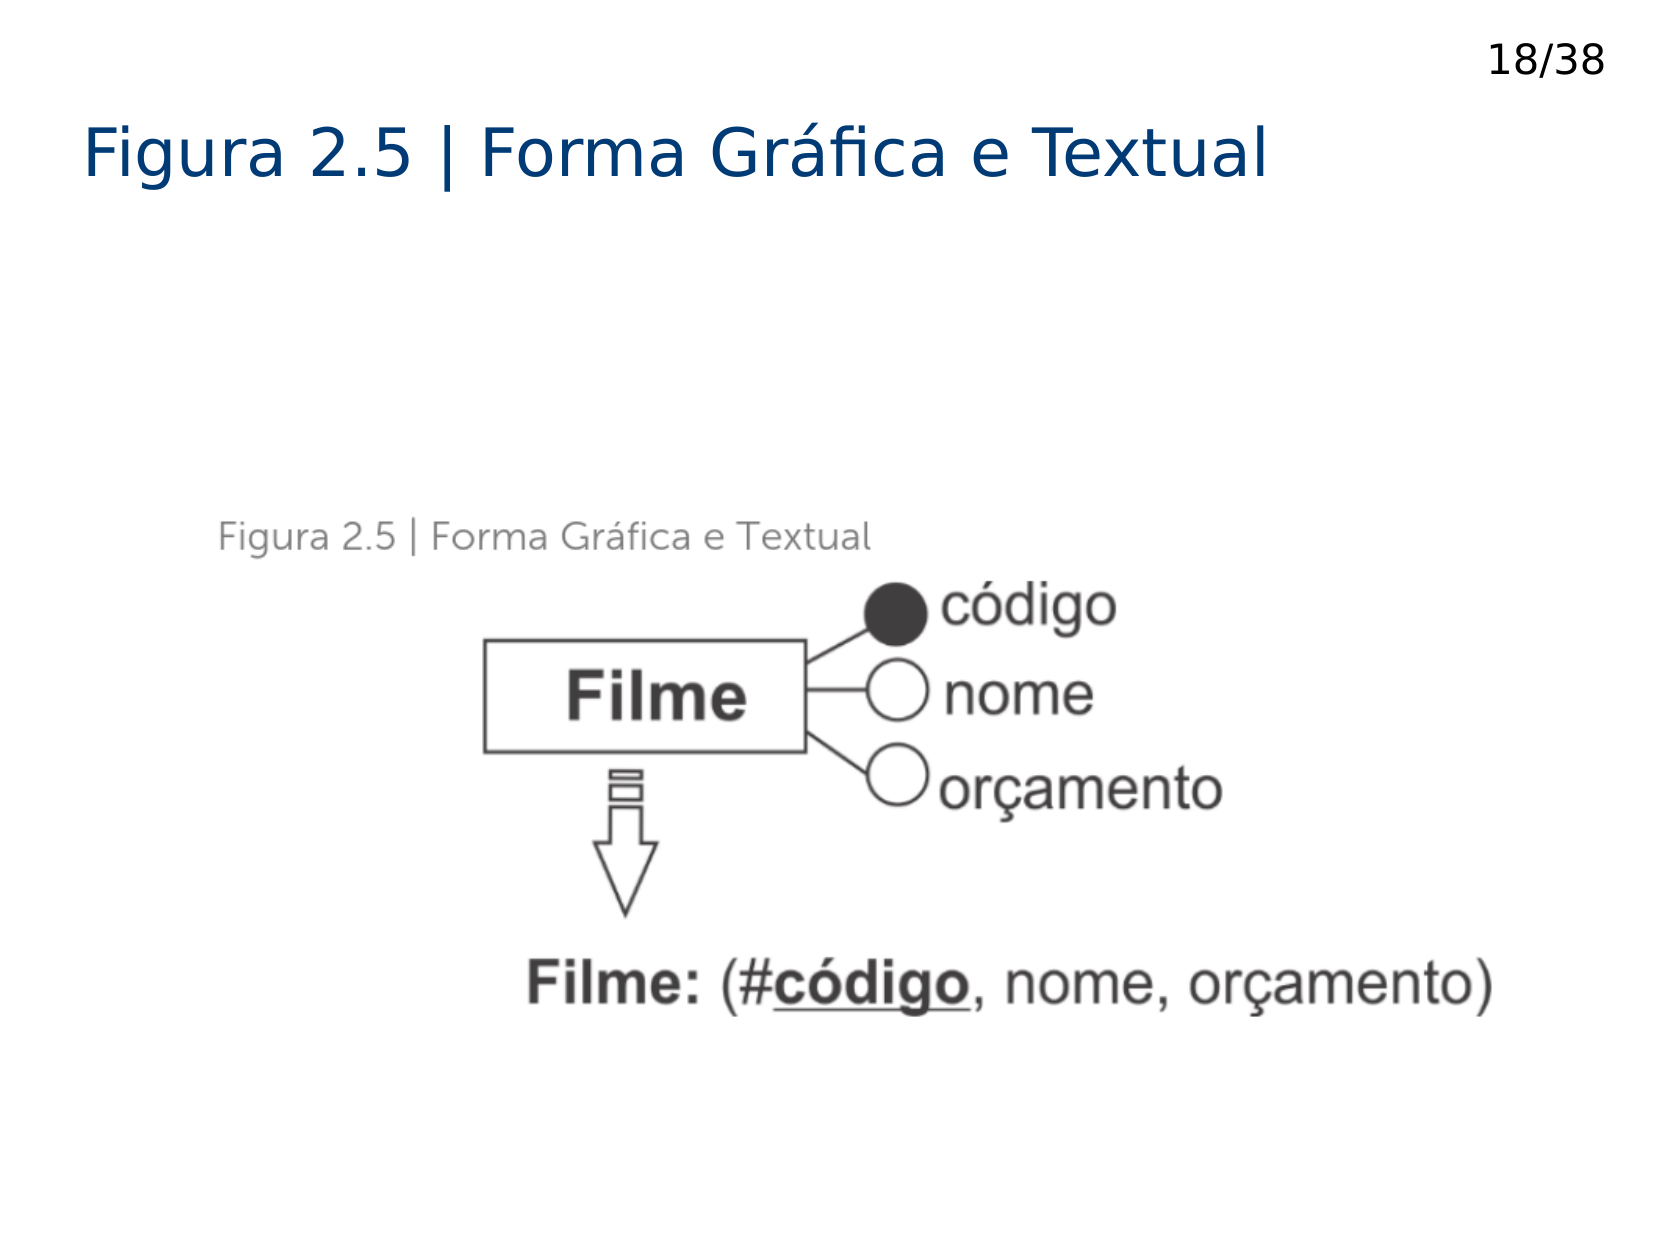

18
# Figura 2.5 | Forma Gráfica e Textual